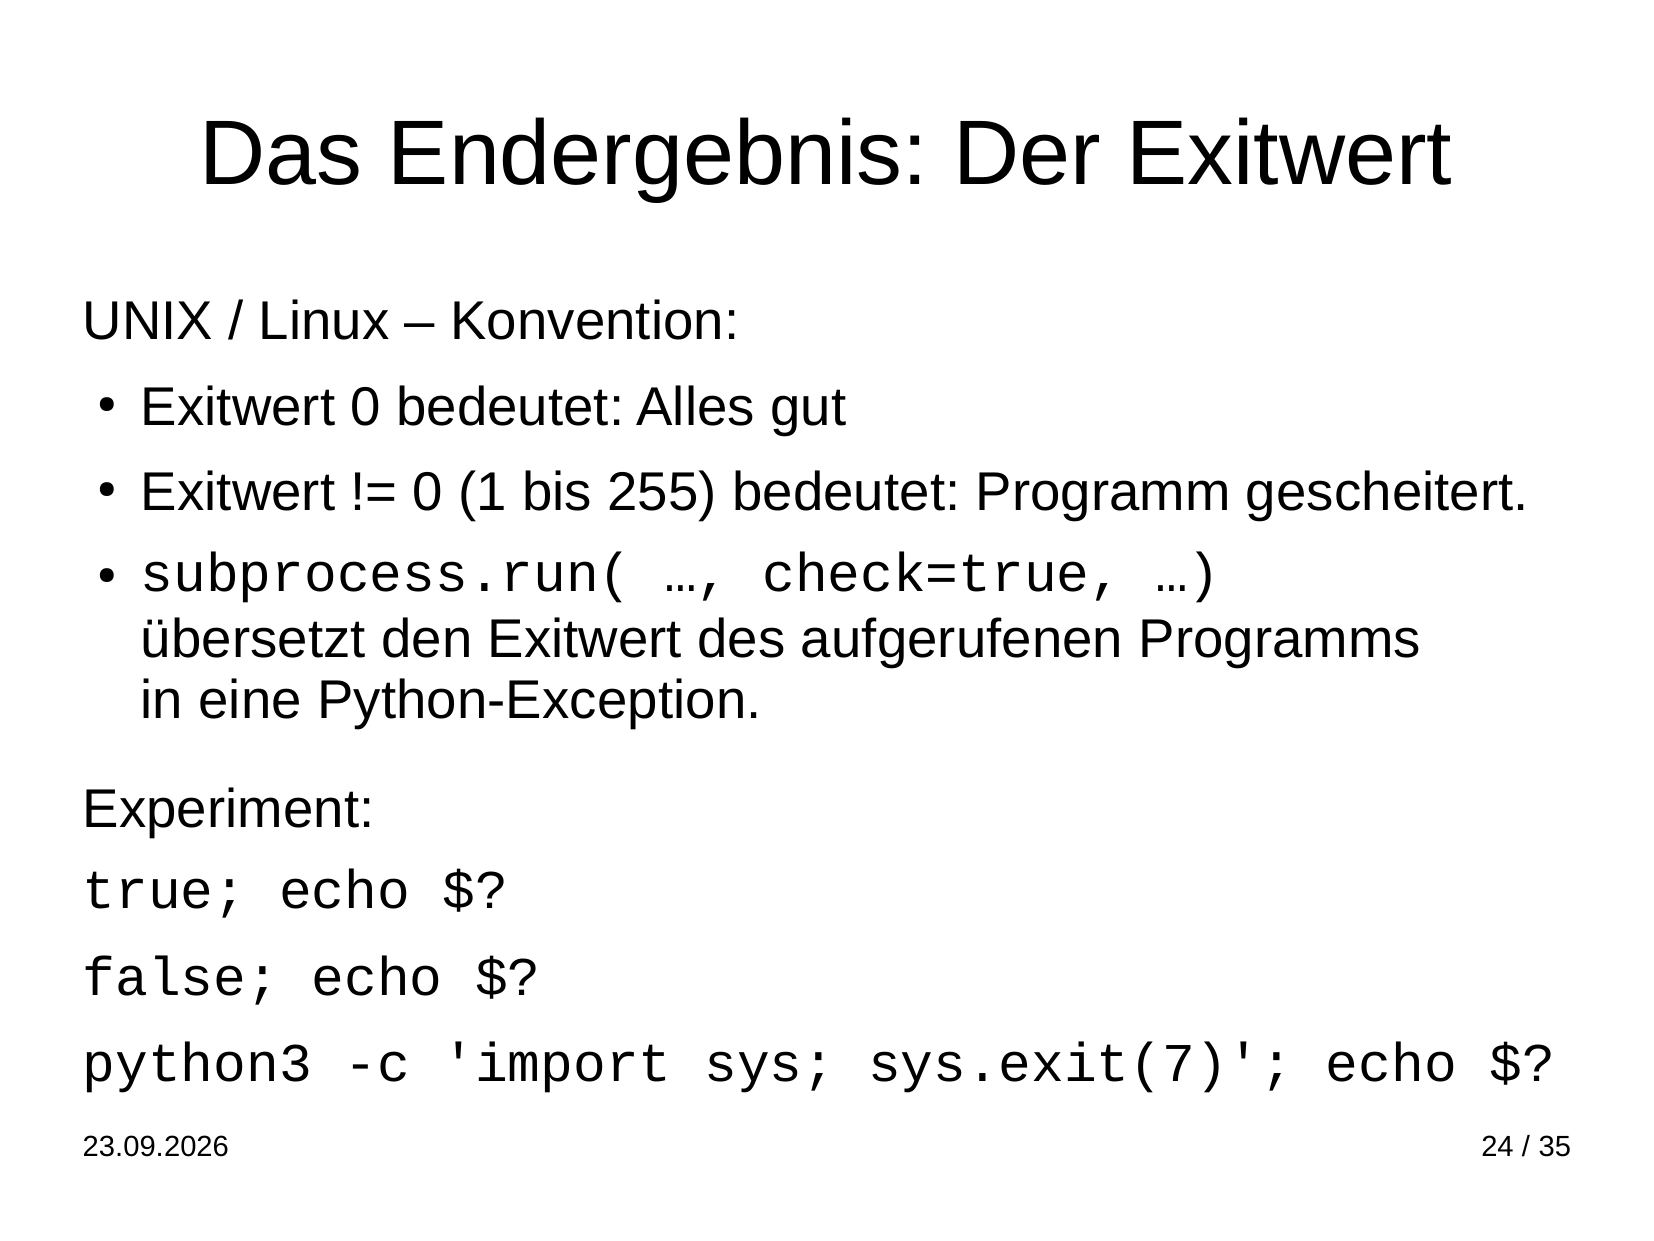

# Das Endergebnis: Der Exitwert
UNIX / Linux – Konvention:
Exitwert 0 bedeutet: Alles gut
Exitwert != 0 (1 bis 255) bedeutet: Programm gescheitert.
subprocess.run( …, check=true, …)
übersetzt den Exitwert des aufgerufenen Programms
in eine Python-Exception.
Experiment:
true; echo $?
false; echo $?
python3 -c 'import sys; sys.exit(7)'; echo $?